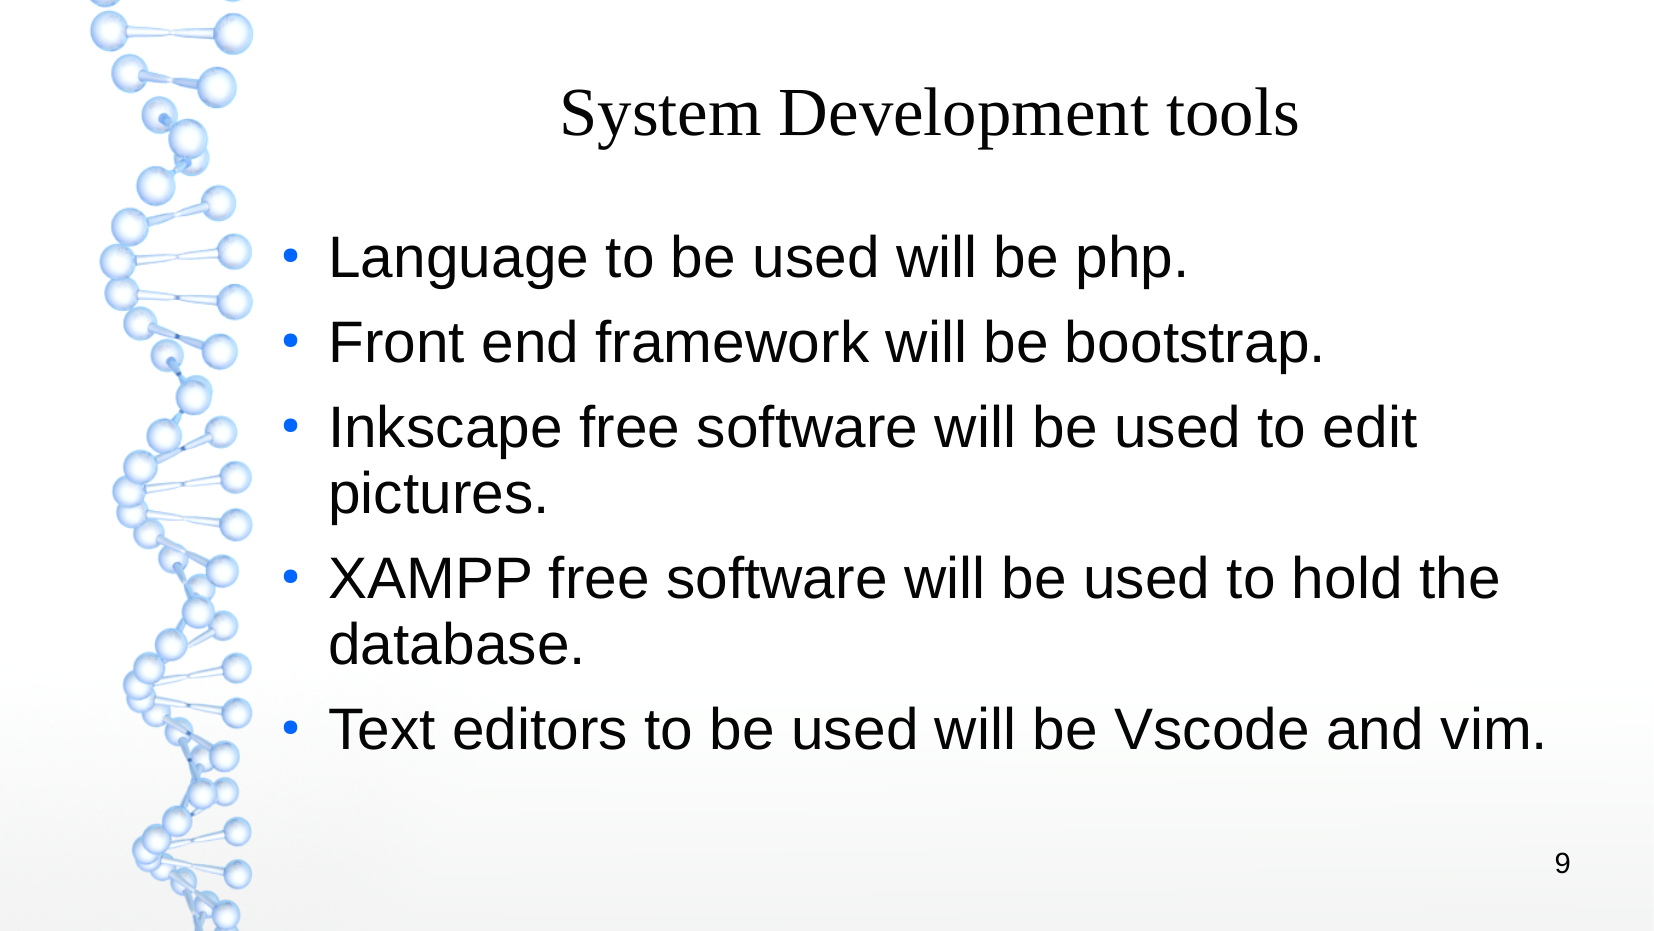

# System Development tools
Language to be used will be php.
Front end framework will be bootstrap.
Inkscape free software will be used to edit pictures.
XAMPP free software will be used to hold the database.
Text editors to be used will be Vscode and vim.
9